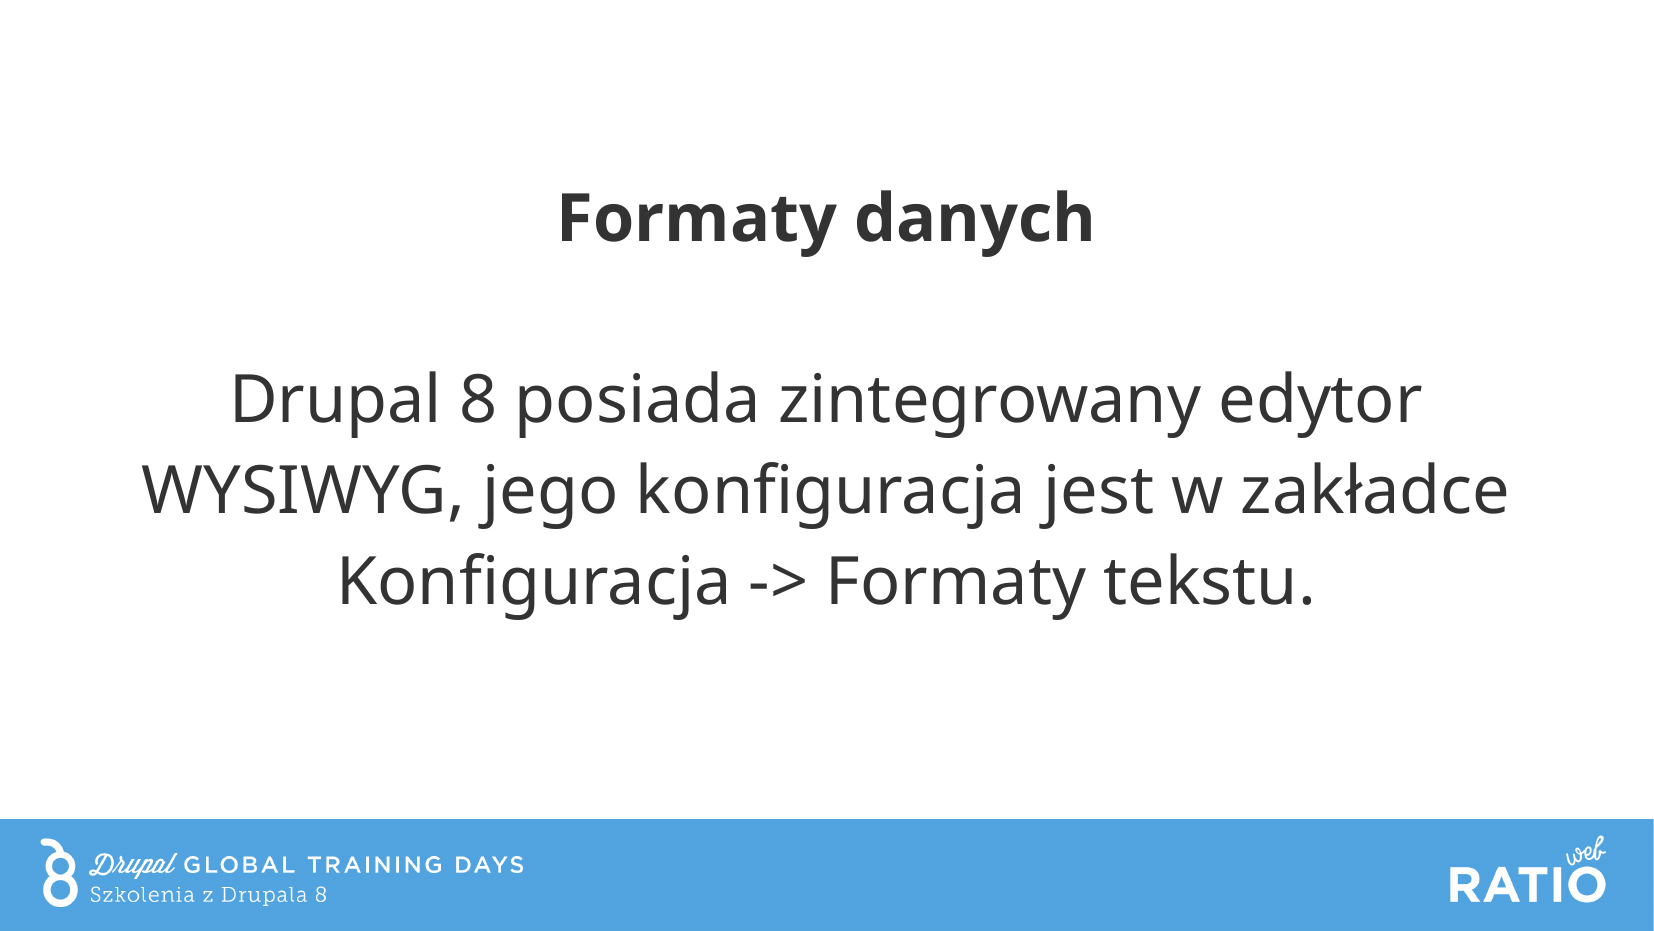

# Formaty danych
Drupal 8 posiada zintegrowany edytor WYSIWYG, jego konfiguracja jest w zakładce Konfiguracja -> Formaty tekstu.